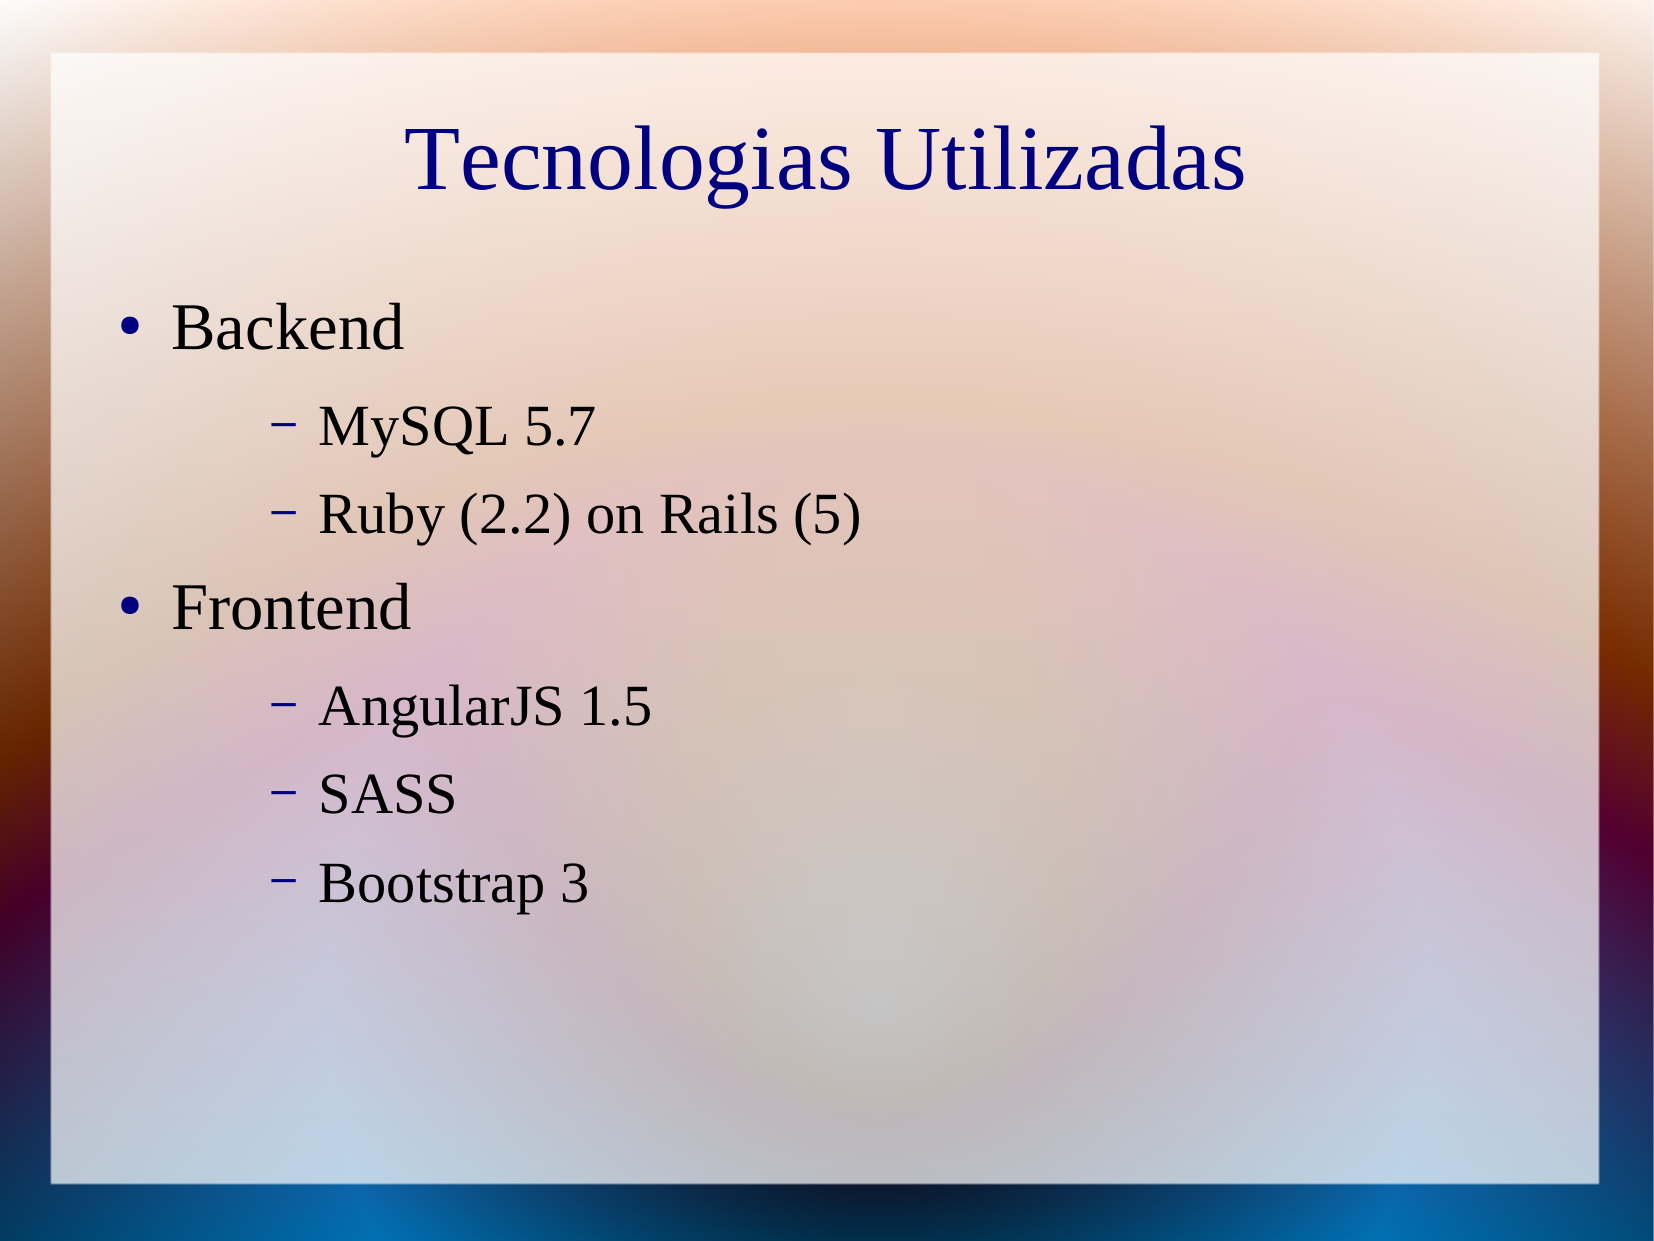

# Tecnologias Utilizadas
Backend
MySQL 5.7
Ruby (2.2) on Rails (5)
Frontend
AngularJS 1.5
SASS
Bootstrap 3